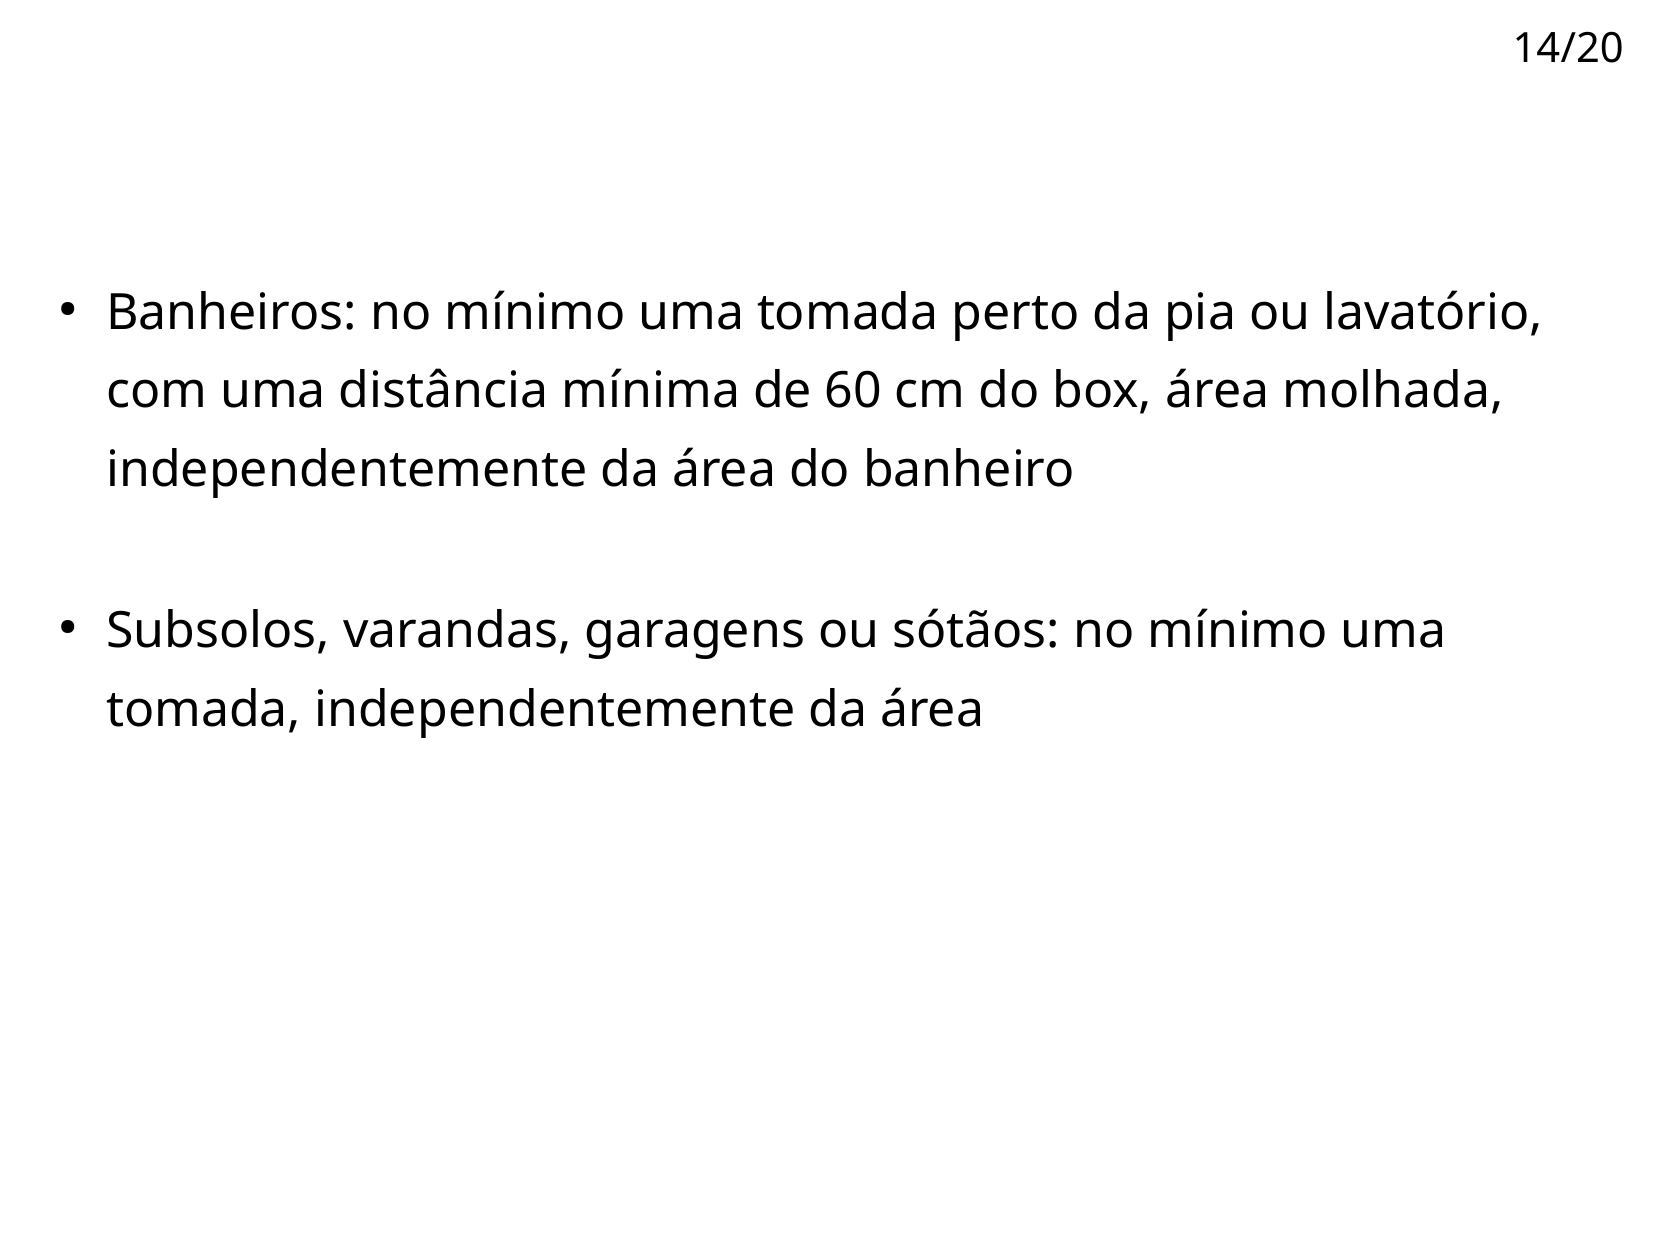

14
#
Banheiros: no mínimo uma tomada perto da pia ou lavatório, com uma distância mínima de 60 cm do box, área molhada, independentemente da área do banheiro
Subsolos, varandas, garagens ou sótãos: no mínimo uma tomada, independentemente da área